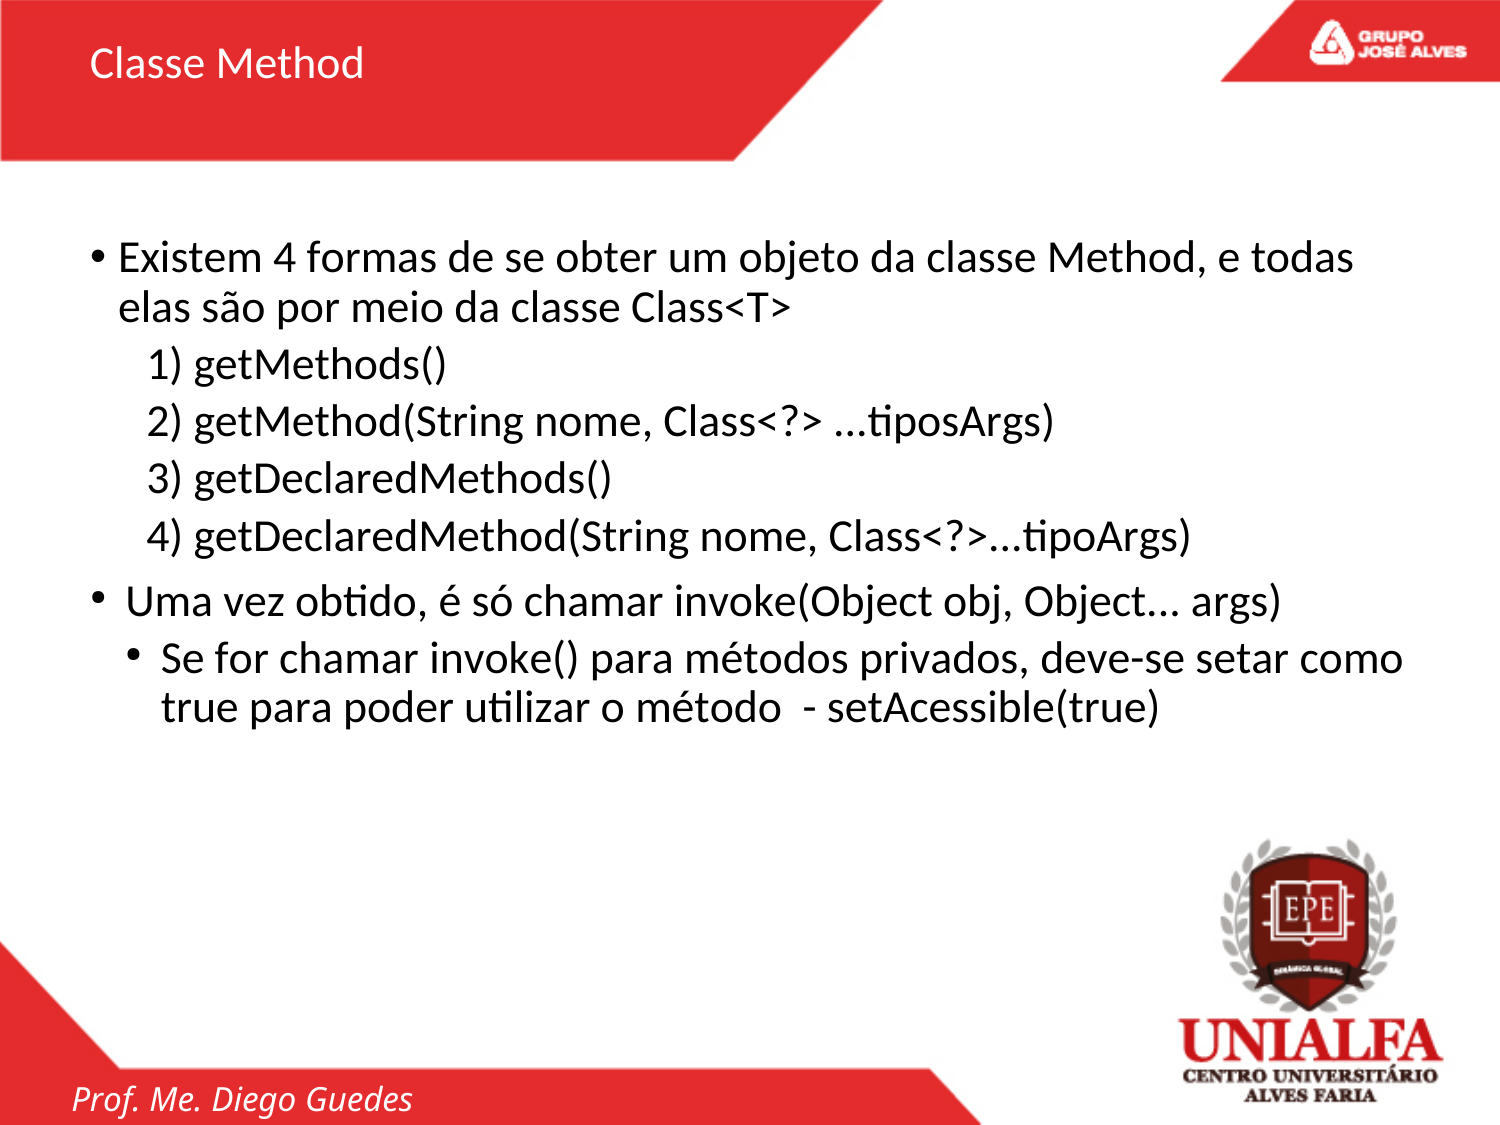

Classe Method
# Existem 4 formas de se obter um objeto da classe Method, e todas elas são por meio da classe Class<T>
 getMethods()
 getMethod(String nome, Class<?> ...tiposArgs)
 getDeclaredMethods()
 getDeclaredMethod(String nome, Class<?>...tipoArgs)
Uma vez obtido, é só chamar invoke(Object obj, Object... args)
Se for chamar invoke() para métodos privados, deve-se setar como true para poder utilizar o método - setAcessible(true)
Prof. Me. Diego Guedes